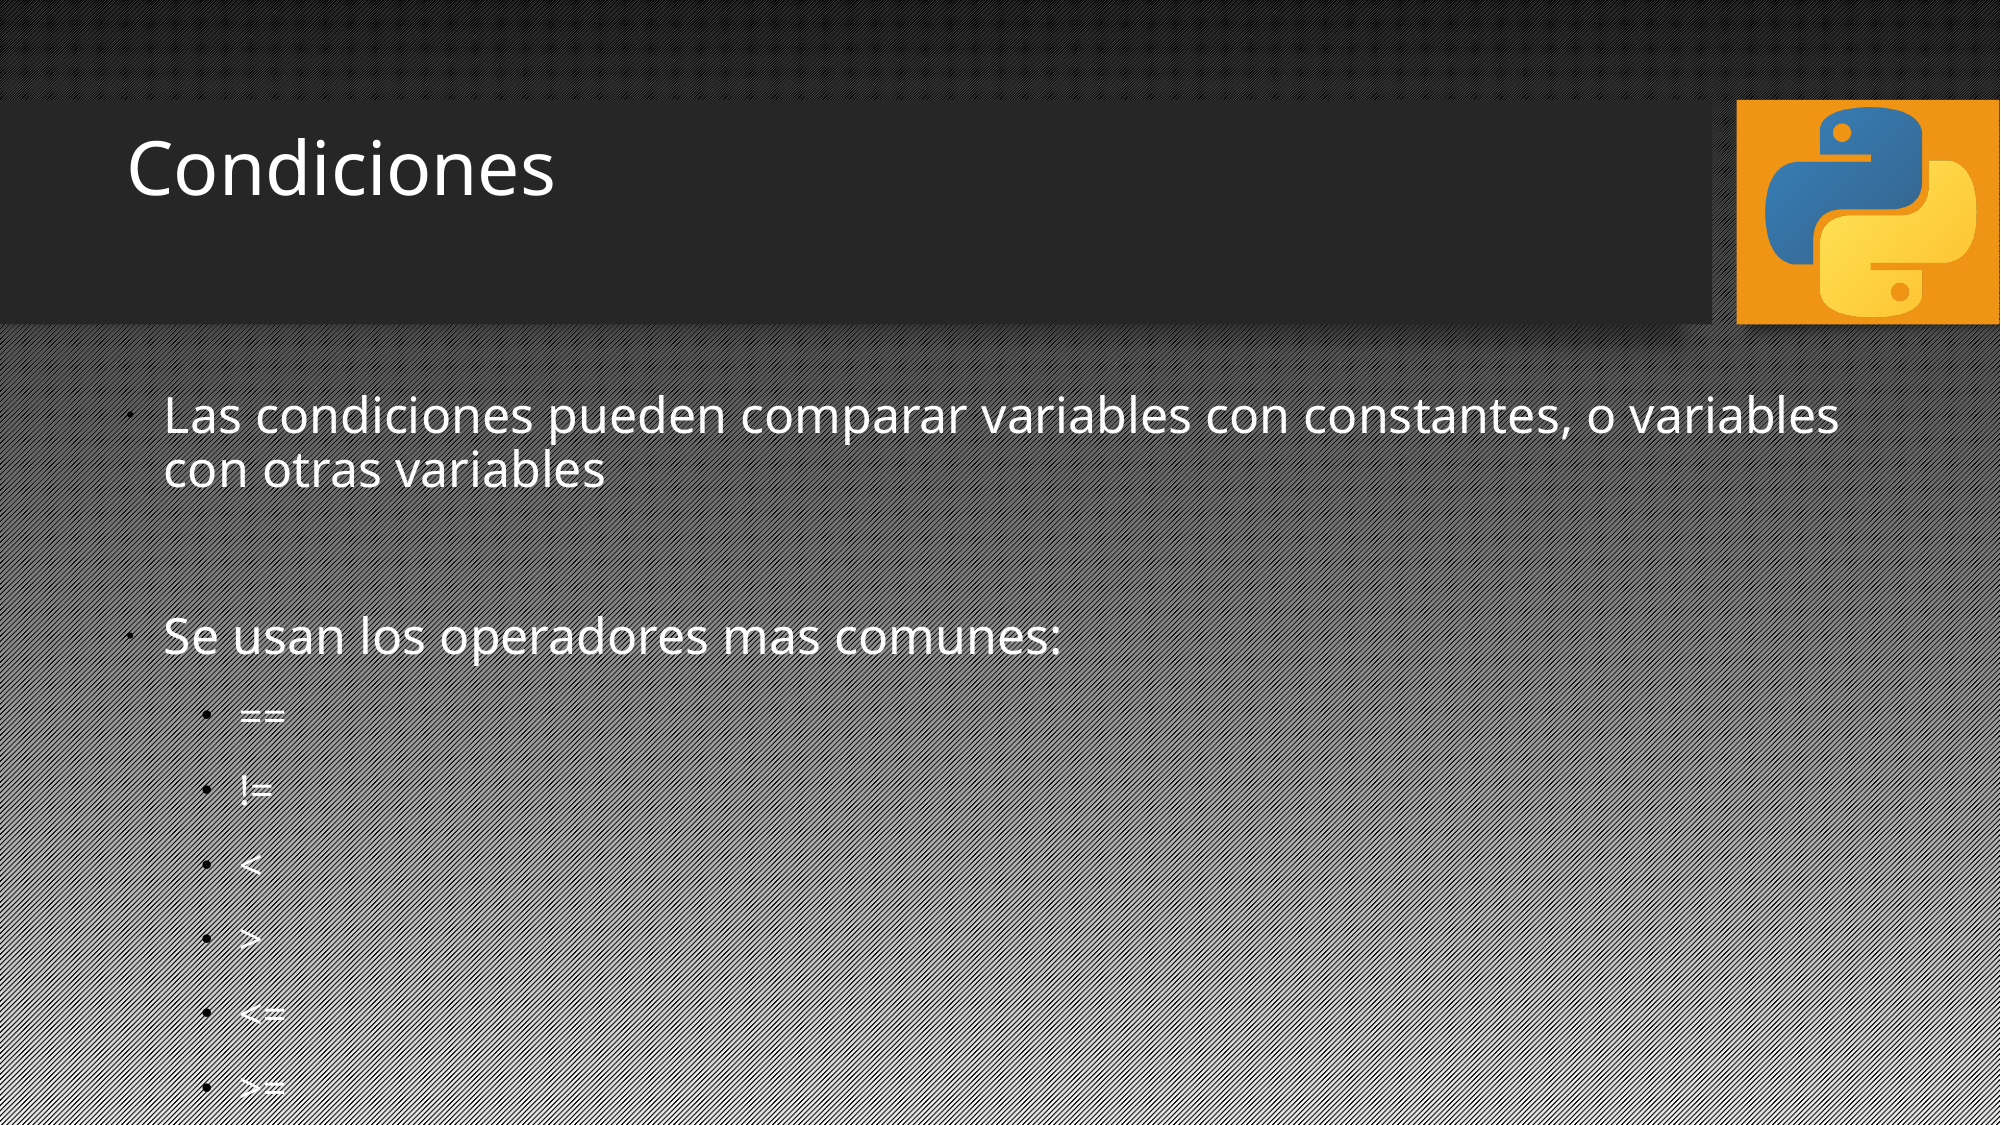

# Condiciones
Las condiciones pueden comparar variables con constantes, o variables con otras variables
Se usan los operadores mas comunes:
==
!=
<
>
<=
>=